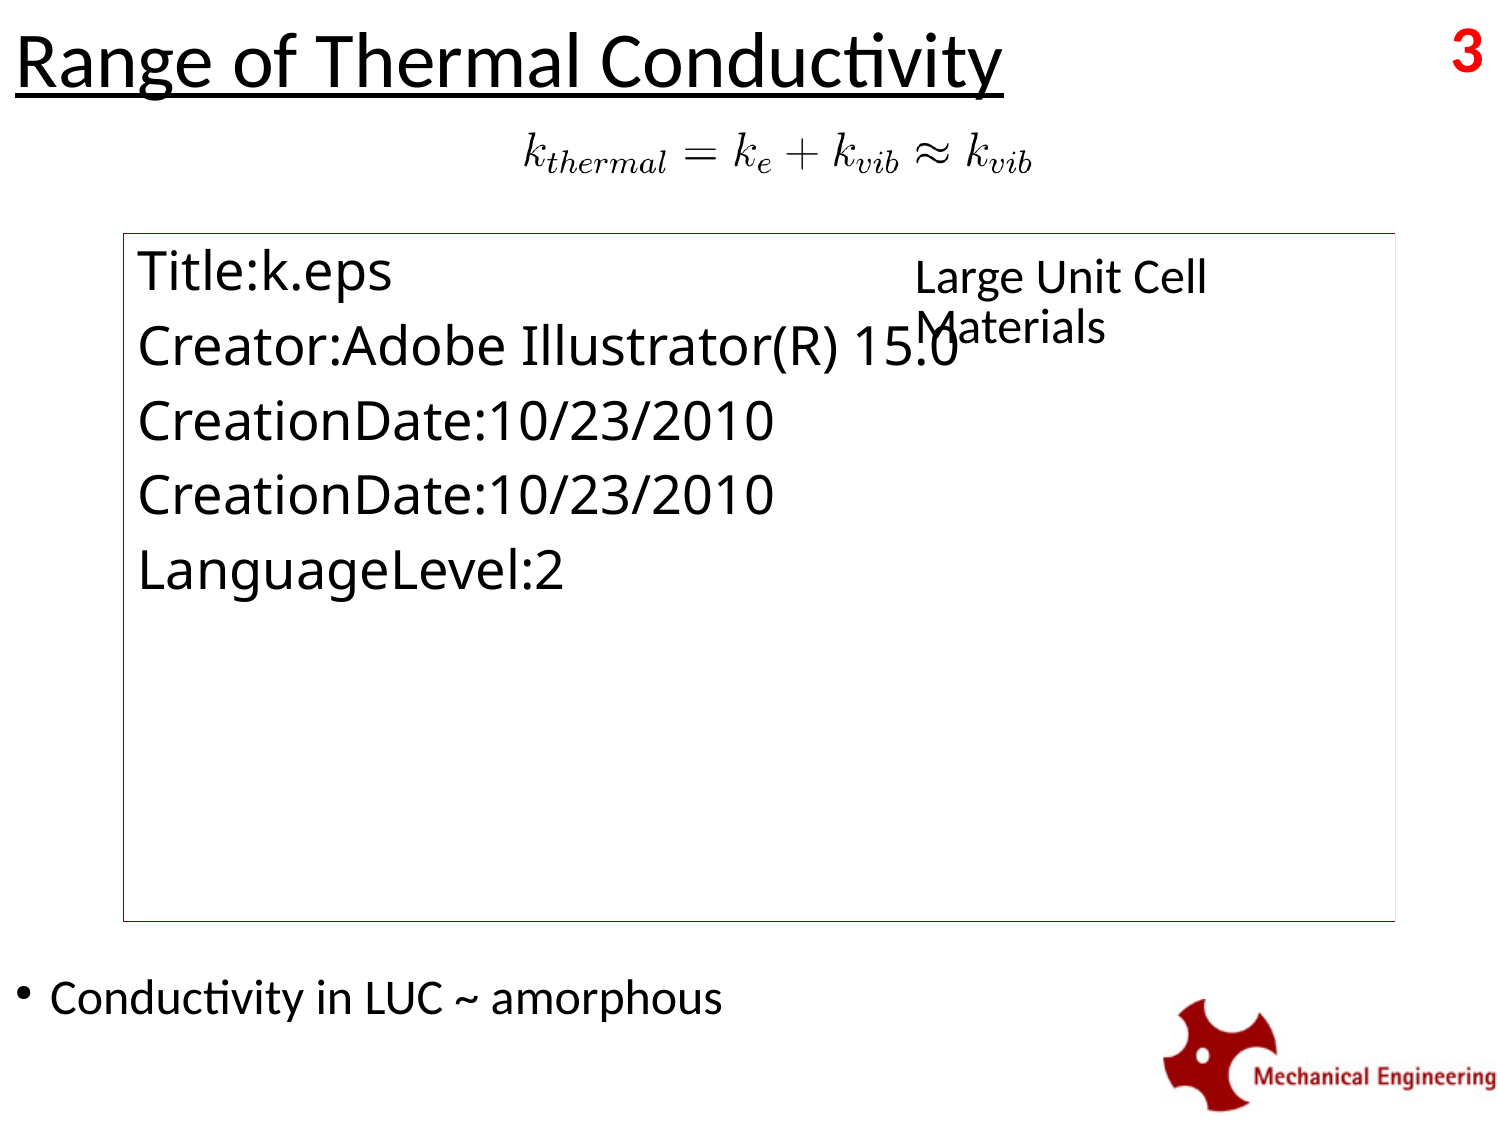

# Range of Thermal Conductivity
3
Large Unit Cell Materials
Conductivity in LUC ~ amorphous